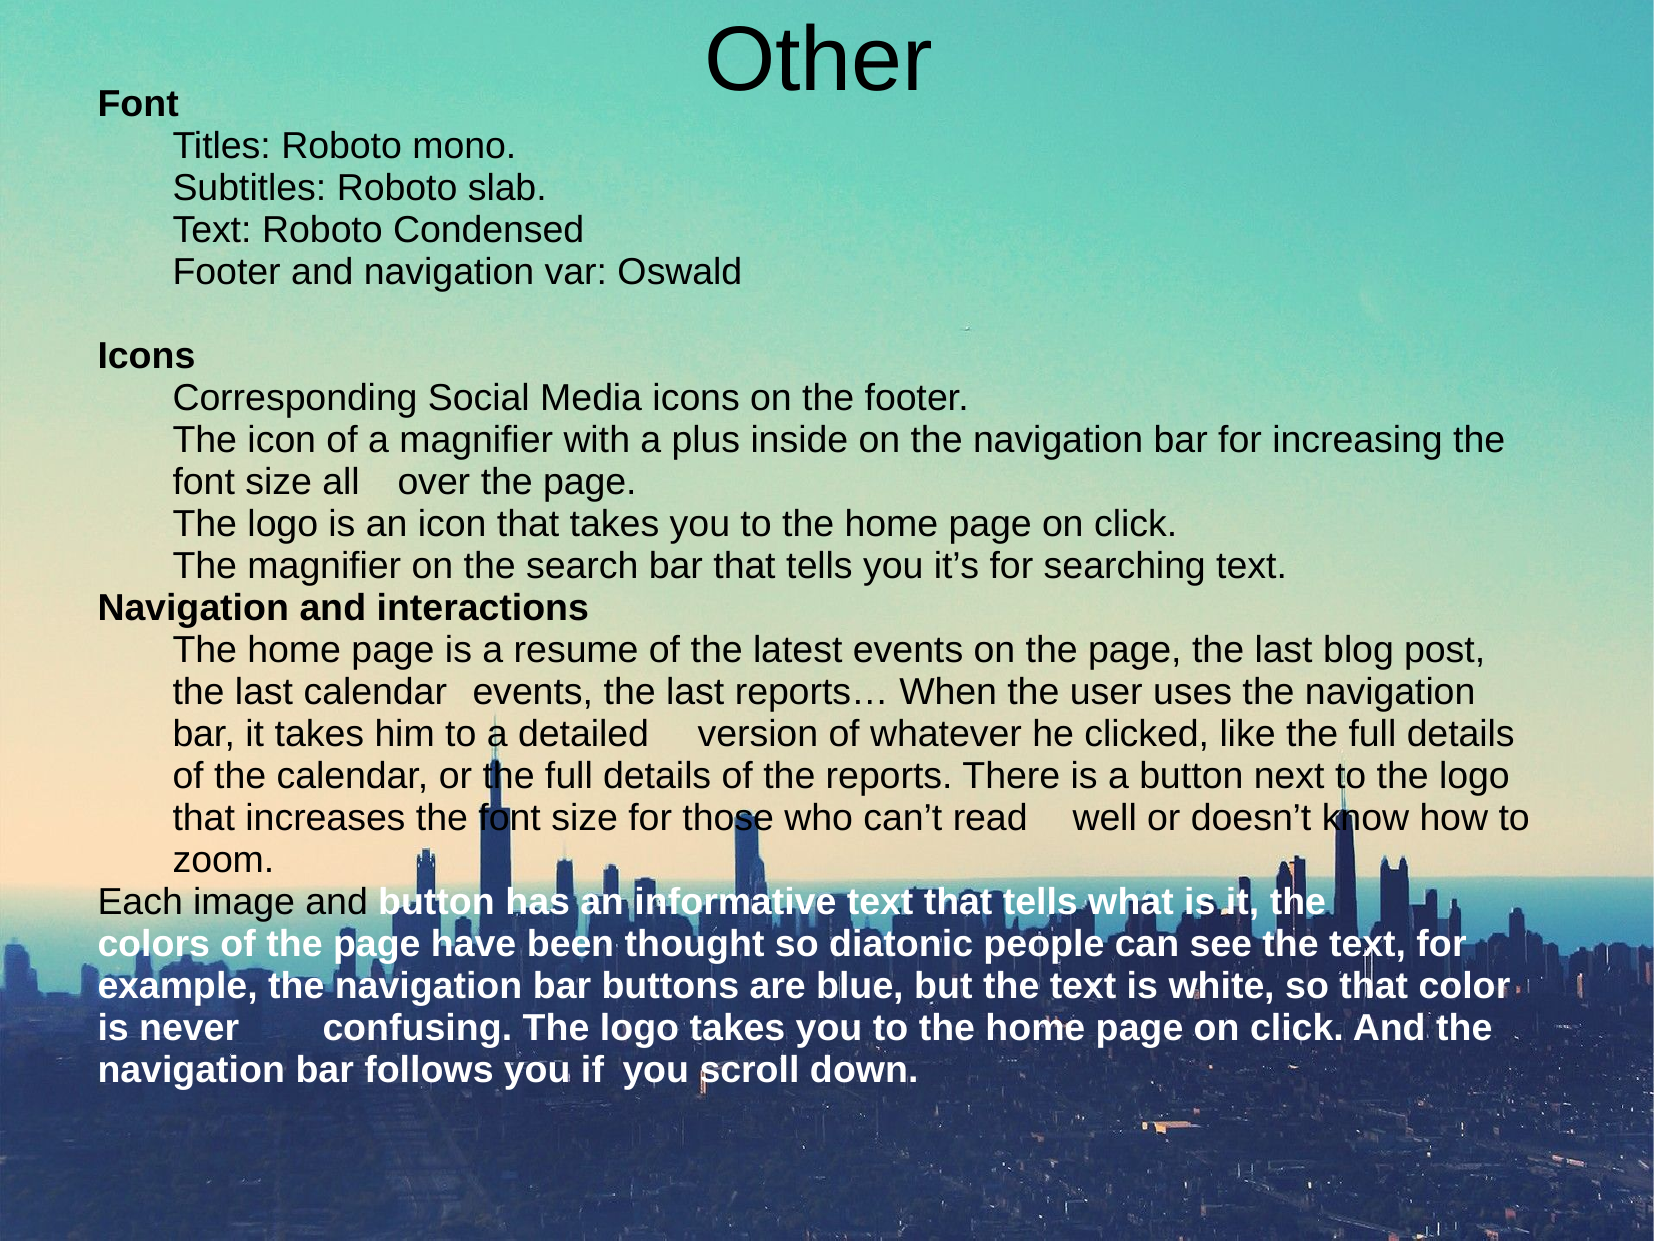

# Other
Font
	Titles: Roboto mono.
	Subtitles: Roboto slab.
	Text: Roboto Condensed
	Footer and navigation var: Oswald
Icons
	Corresponding Social Media icons on the footer.
	The icon of a magnifier with a plus inside on the navigation bar for increasing the 		font size all 	over the page.
	The logo is an icon that takes you to the home page on click.
	The magnifier on the search bar that tells you it’s for searching text.
Navigation and interactions
	The home page is a resume of the latest events on the page, the last blog post, 		the last calendar 	events, the last reports… When the user uses the navigation 		bar, it takes him to a detailed 	version of whatever he clicked, like the full details 	of the calendar, or the full details of the reports. There is a button next to the logo 		that increases the font size for those who can’t read 	well or doesn’t know how to 	zoom.
Each image and button has an informative text that tells what is it, the 			colors of the page have been thought so diatonic people can see the text, for example, the navigation bar buttons are blue, but the text is white, so that color is never 	confusing. The logo takes you to the home page on click. And the navigation bar follows you if 	you scroll down.